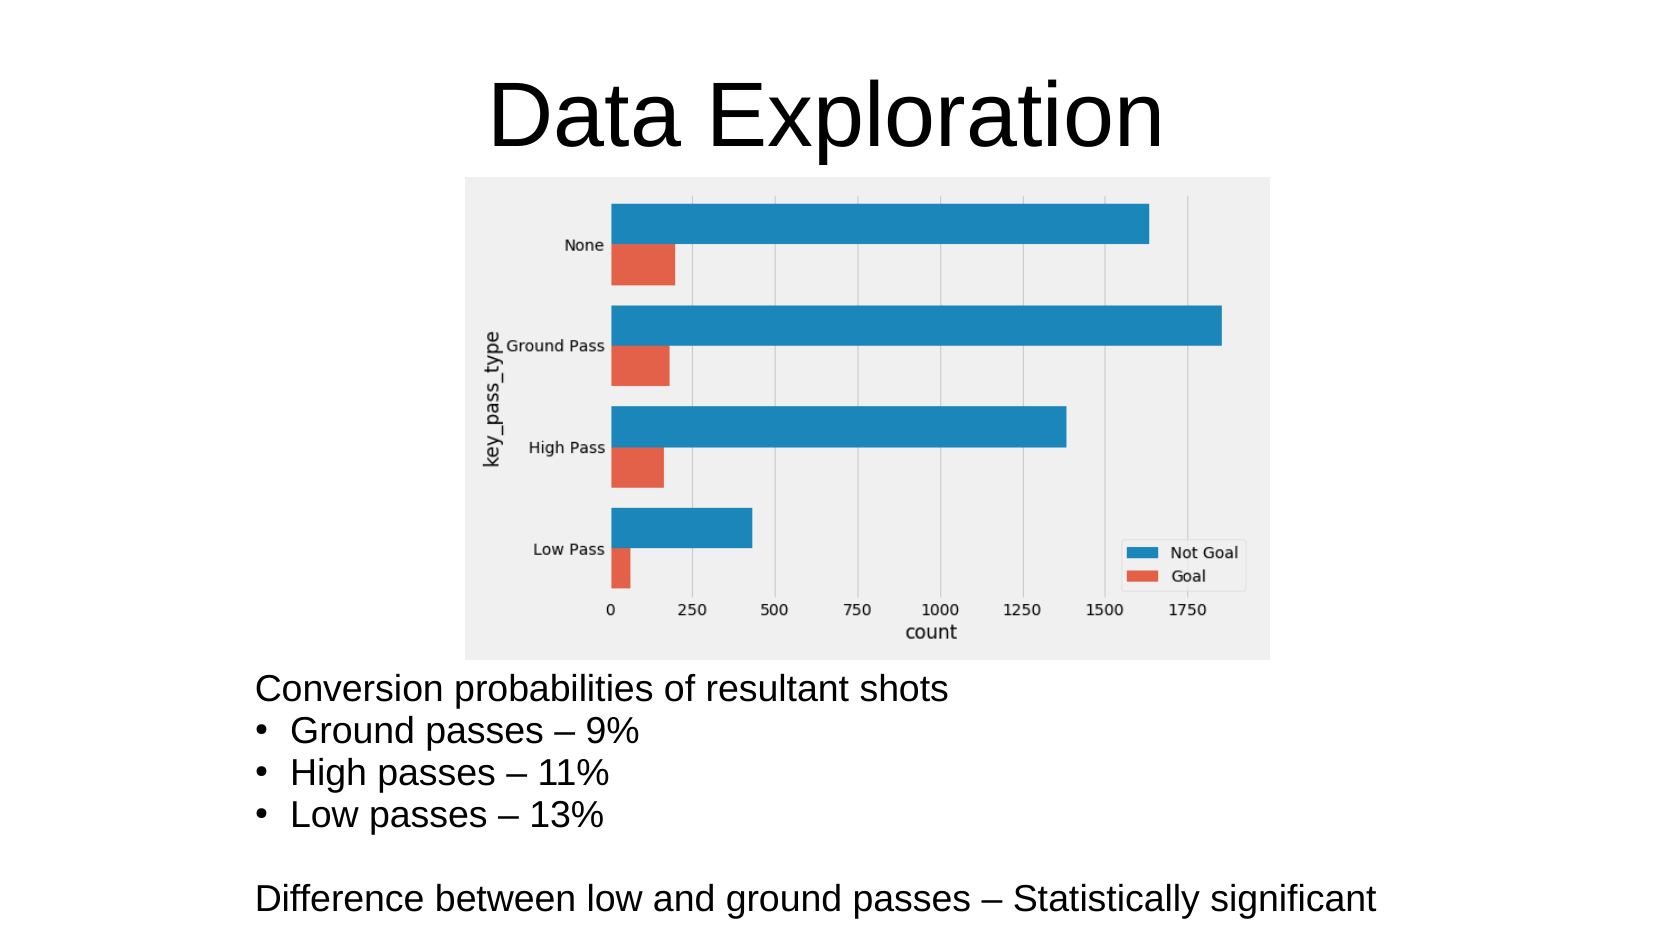

# Data Exploration
Conversion probabilities of resultant shots
Ground passes – 9%
High passes – 11%
Low passes – 13%
Difference between low and ground passes – Statistically significant